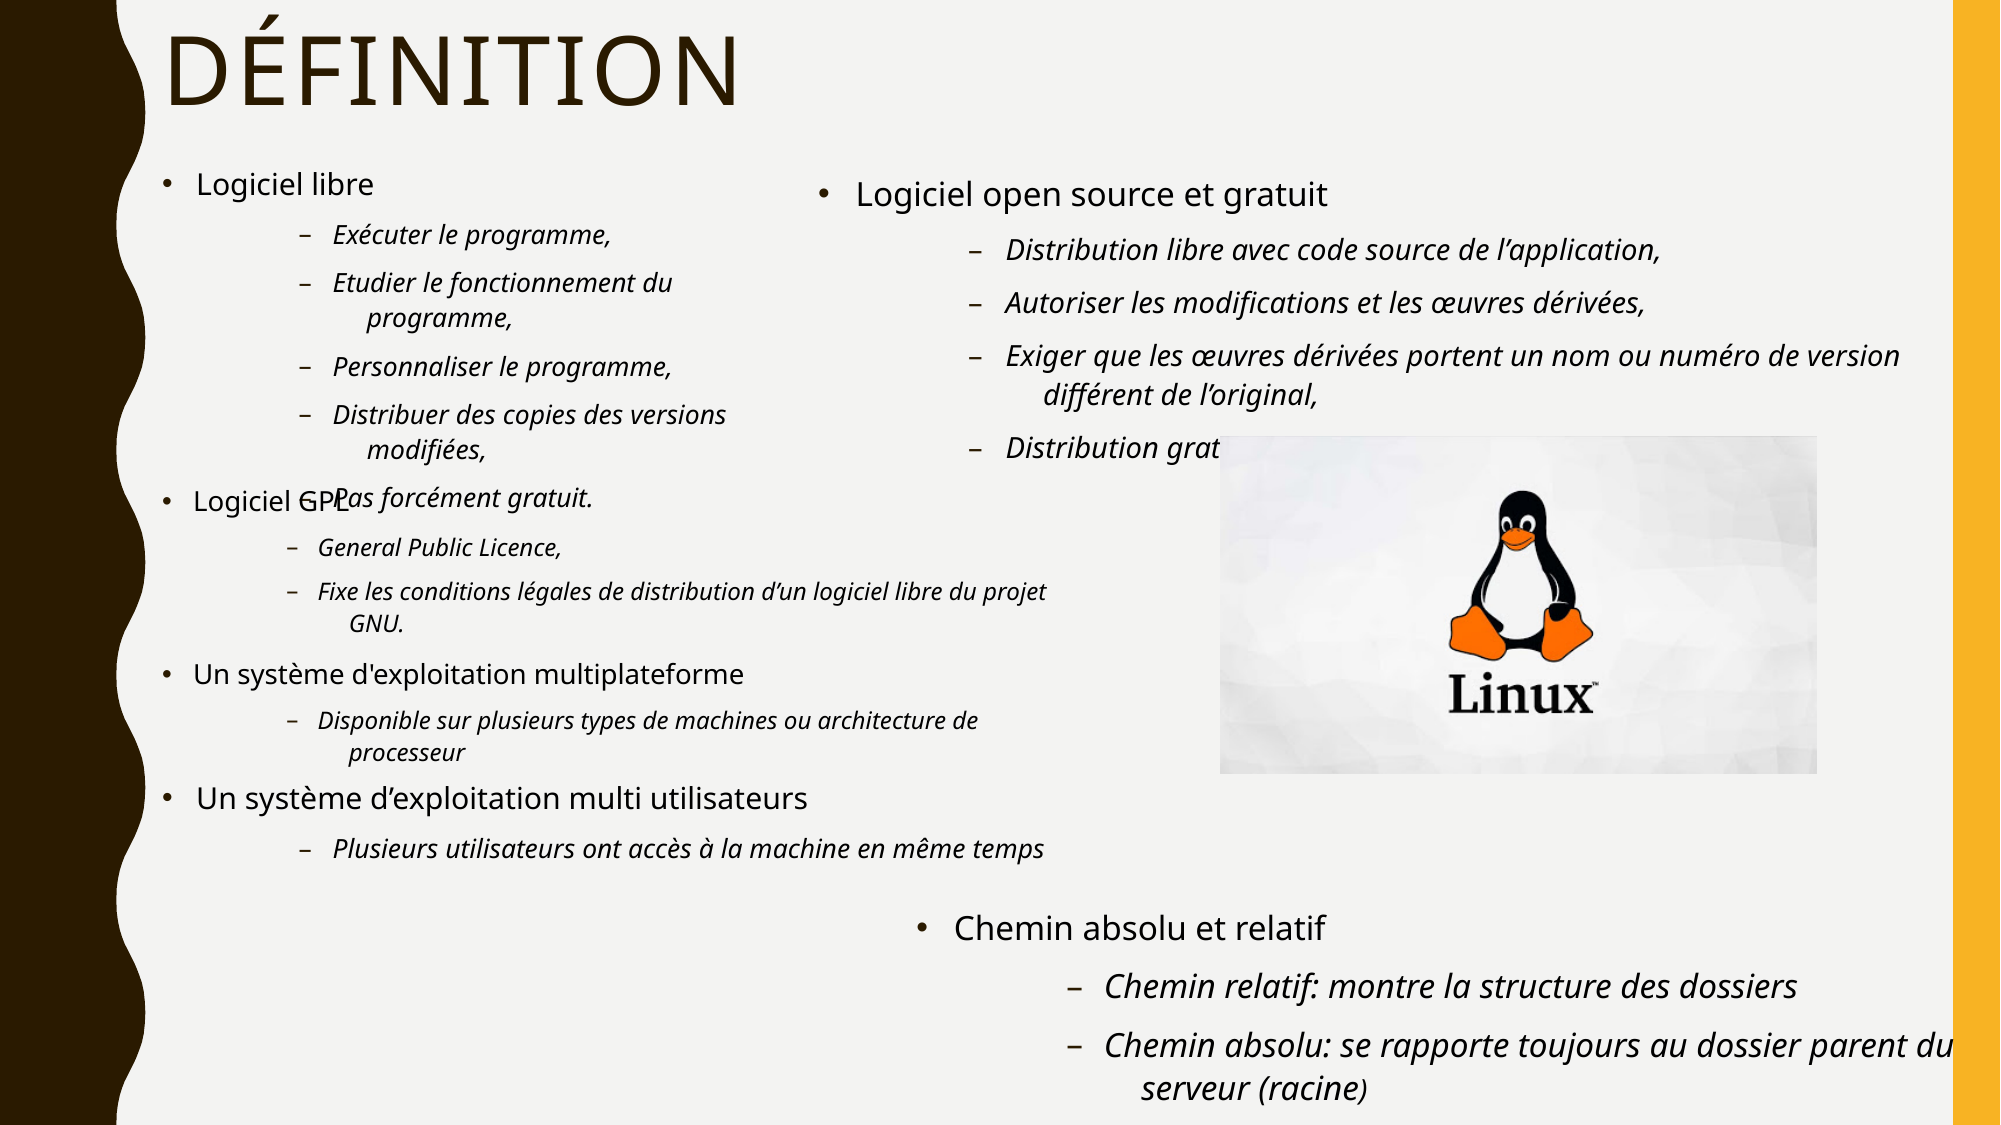

# Définition
Logiciel libre
Exécuter le programme,
Etudier le fonctionnement du programme,
Personnaliser le programme,
Distribuer des copies des versions modifiées,
Pas forcément gratuit.
Logiciel open source et gratuit
Distribution libre avec code source de l’application,
Autoriser les modifications et les œuvres dérivées,
Exiger que les œuvres dérivées portent un nom ou numéro de version différent de l’original,
Distribution gratuit.
Logiciel GPL
General Public Licence,
Fixe les conditions légales de distribution d’un logiciel libre du projet GNU.
Un système d'exploitation multiplateforme
Disponible sur plusieurs types de machines ou architecture de processeur
Un système d’exploitation multi utilisateurs
Plusieurs utilisateurs ont accès à la machine en même temps
Chemin absolu et relatif
Chemin relatif: montre la structure des dossiers
Chemin absolu: se rapporte toujours au dossier parent du serveur (racine)